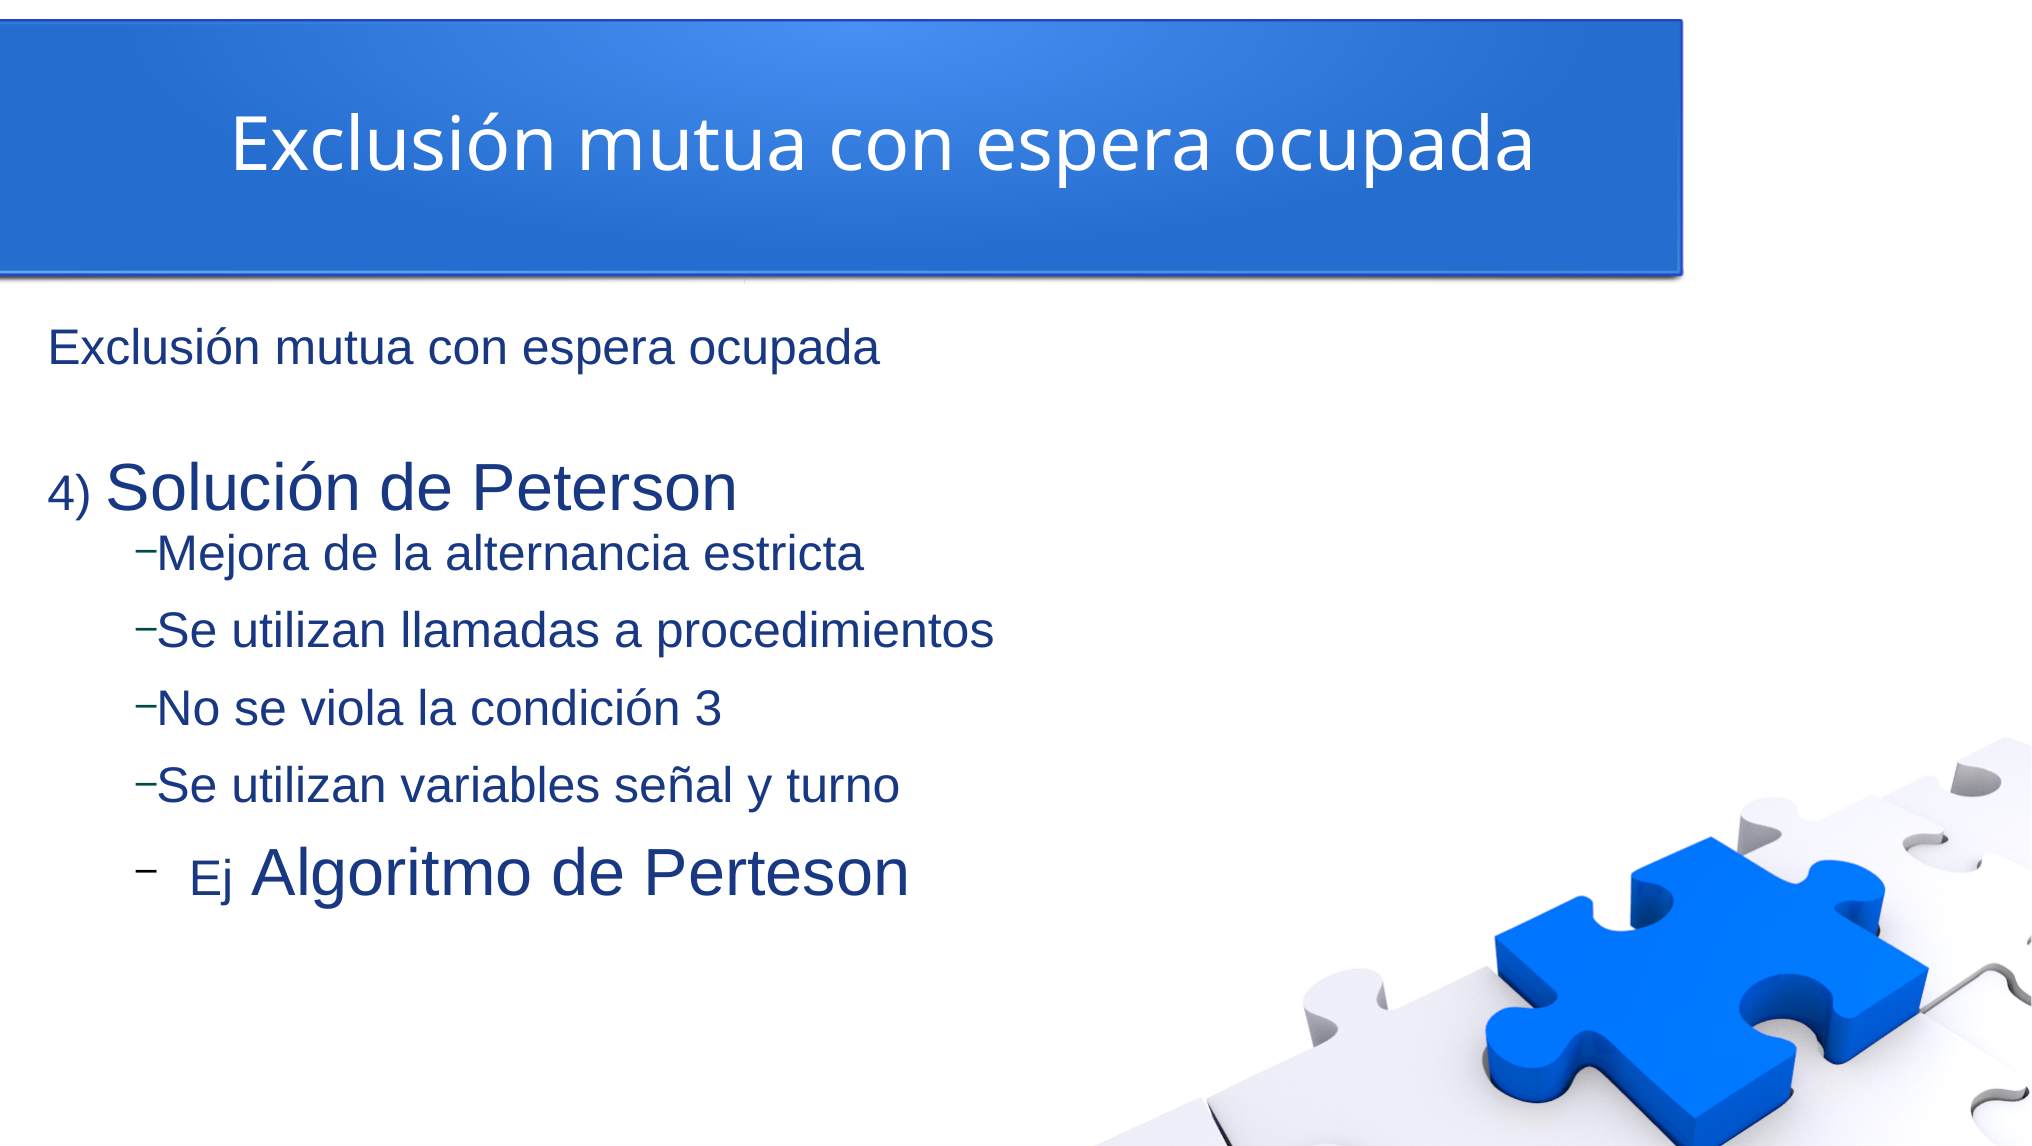

# Exclusión mutua con espera ocupada
Exclusión mutua con espera ocupada
4) Solución de Peterson
Mejora de la alternancia estricta
Se utilizan llamadas a procedimientos
No se viola la condición 3
Se utilizan variables señal y turno
Ej Algoritmo de Perteson